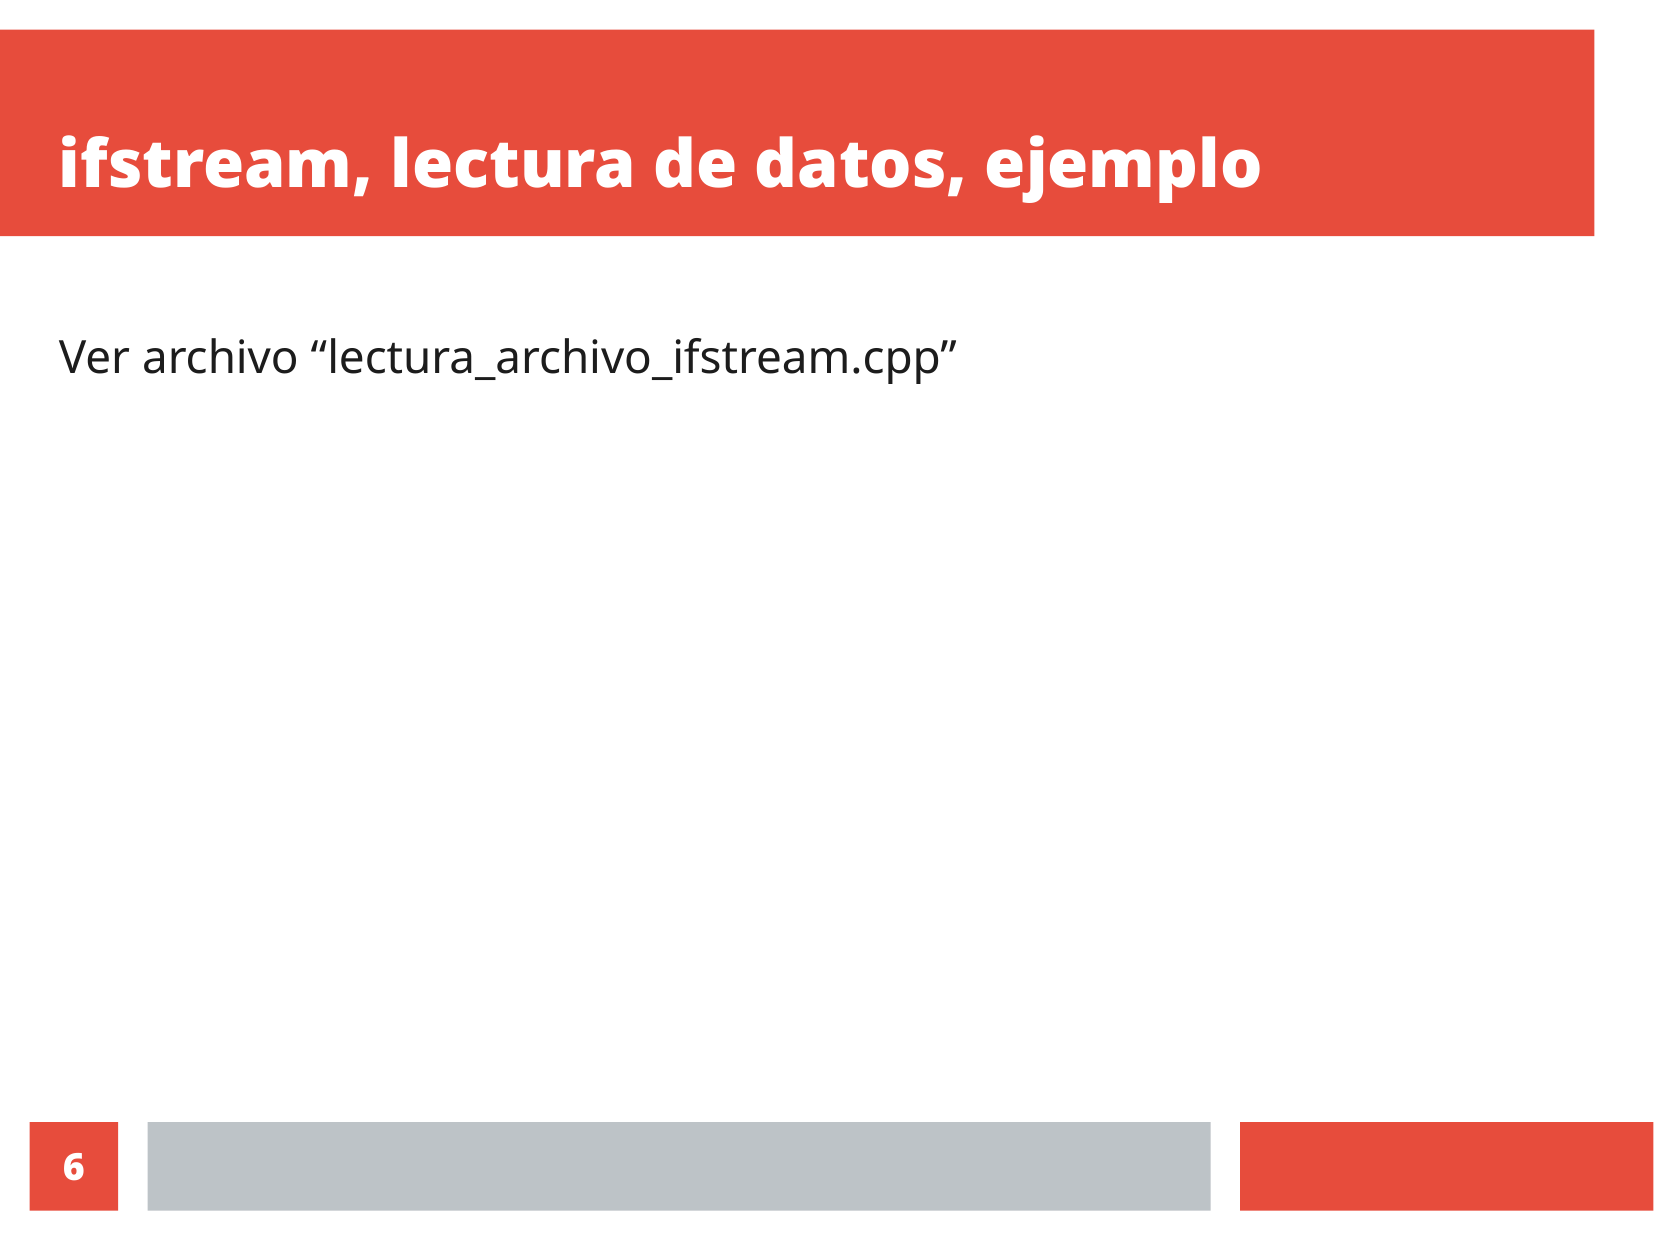

# ifstream, lectura de datos, ejemplo
Ver archivo “lectura_archivo_ifstream.cpp”
6